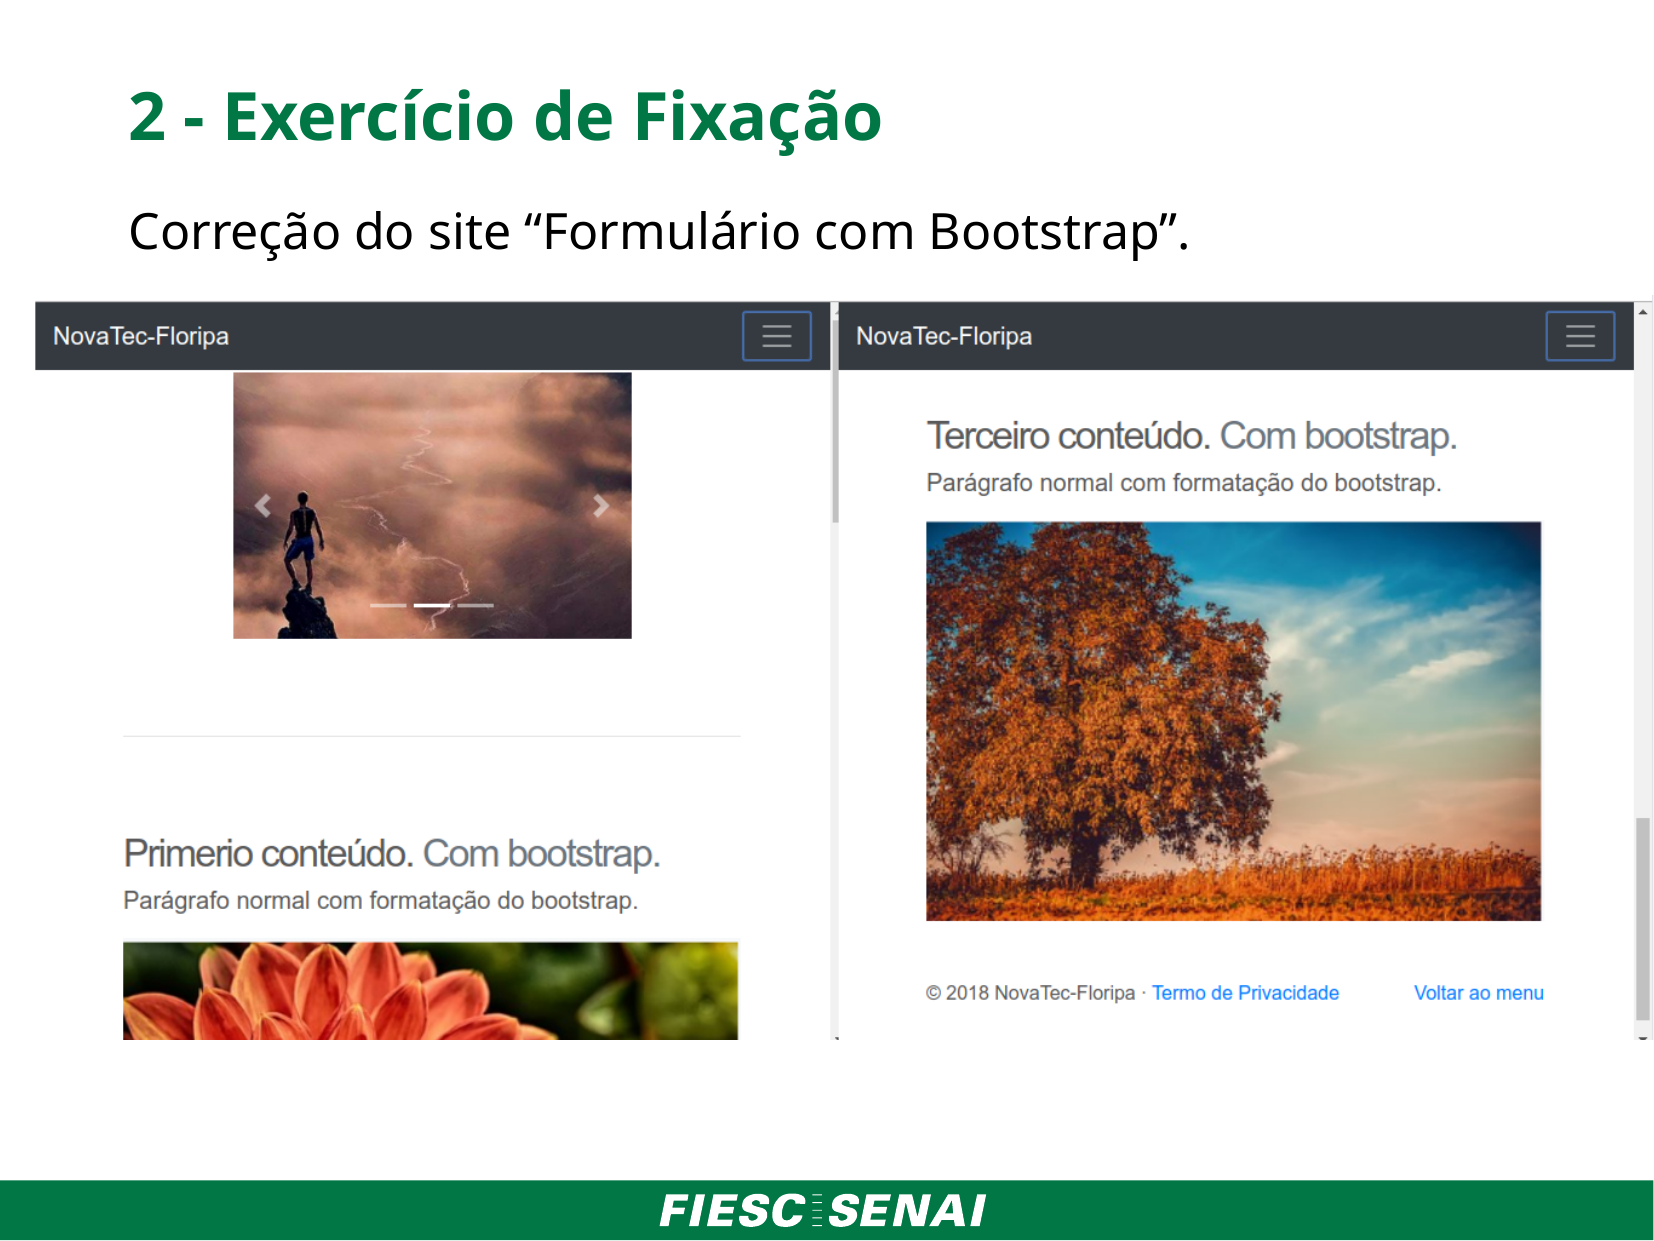

2 - Exercício de Fixação
# Correção do site “Formulário com Bootstrap”.